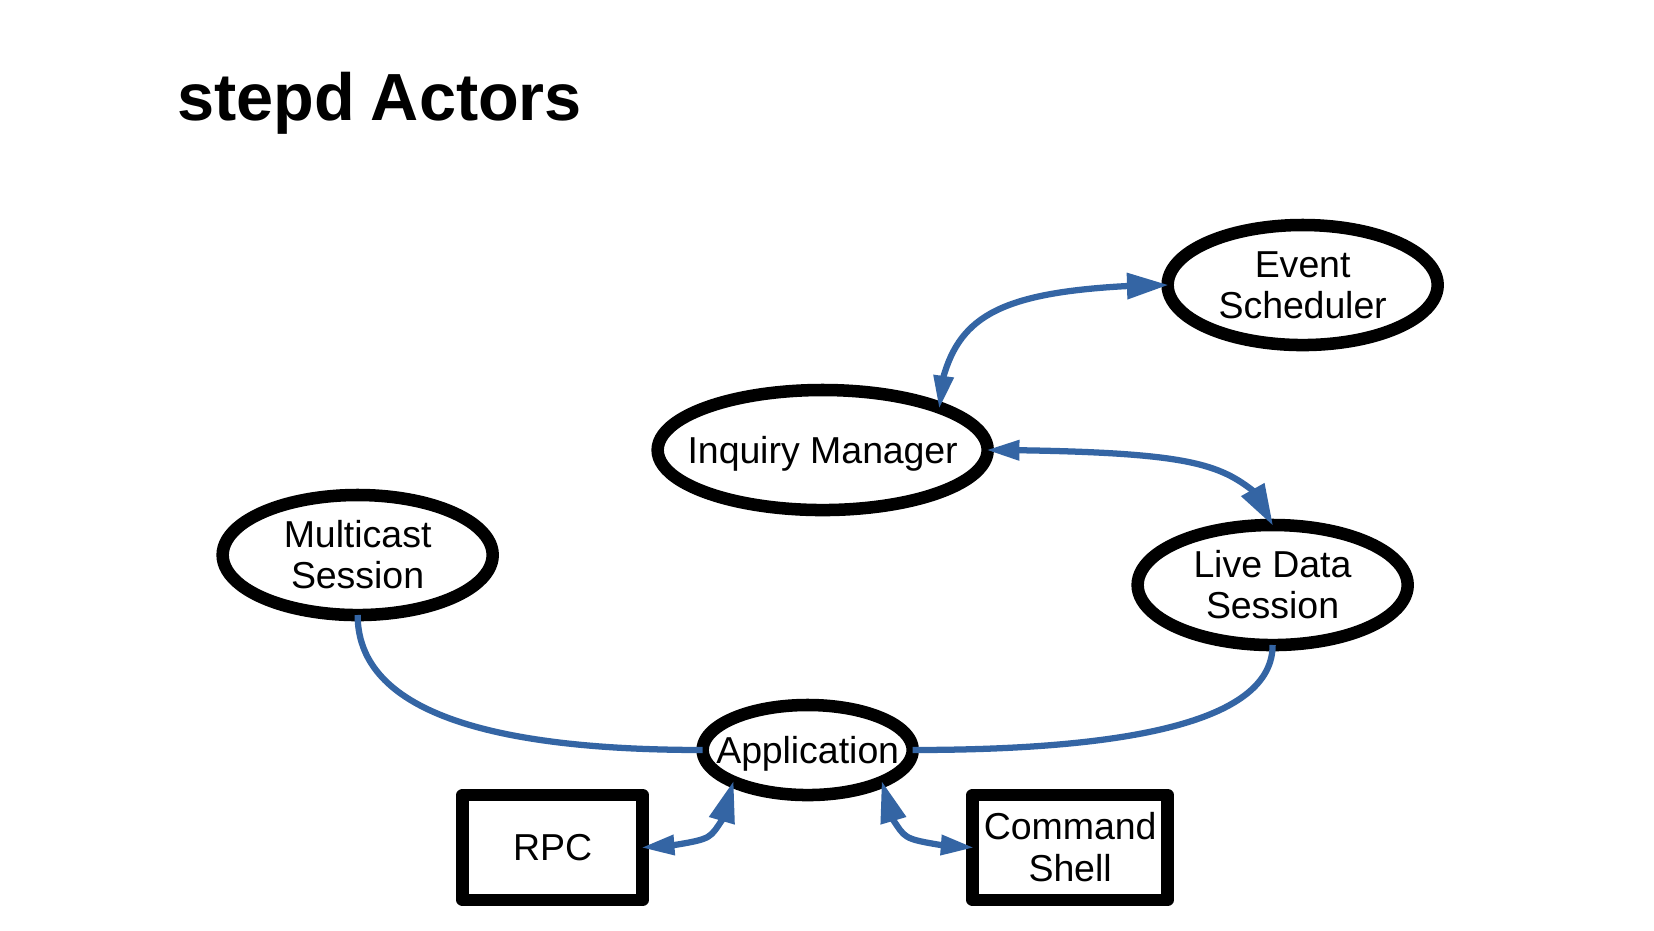

# stepd Actors
Event
Scheduler
Inquiry Manager
Multicast
Session
Live Data
Session
Application
RPC
Command
Shell